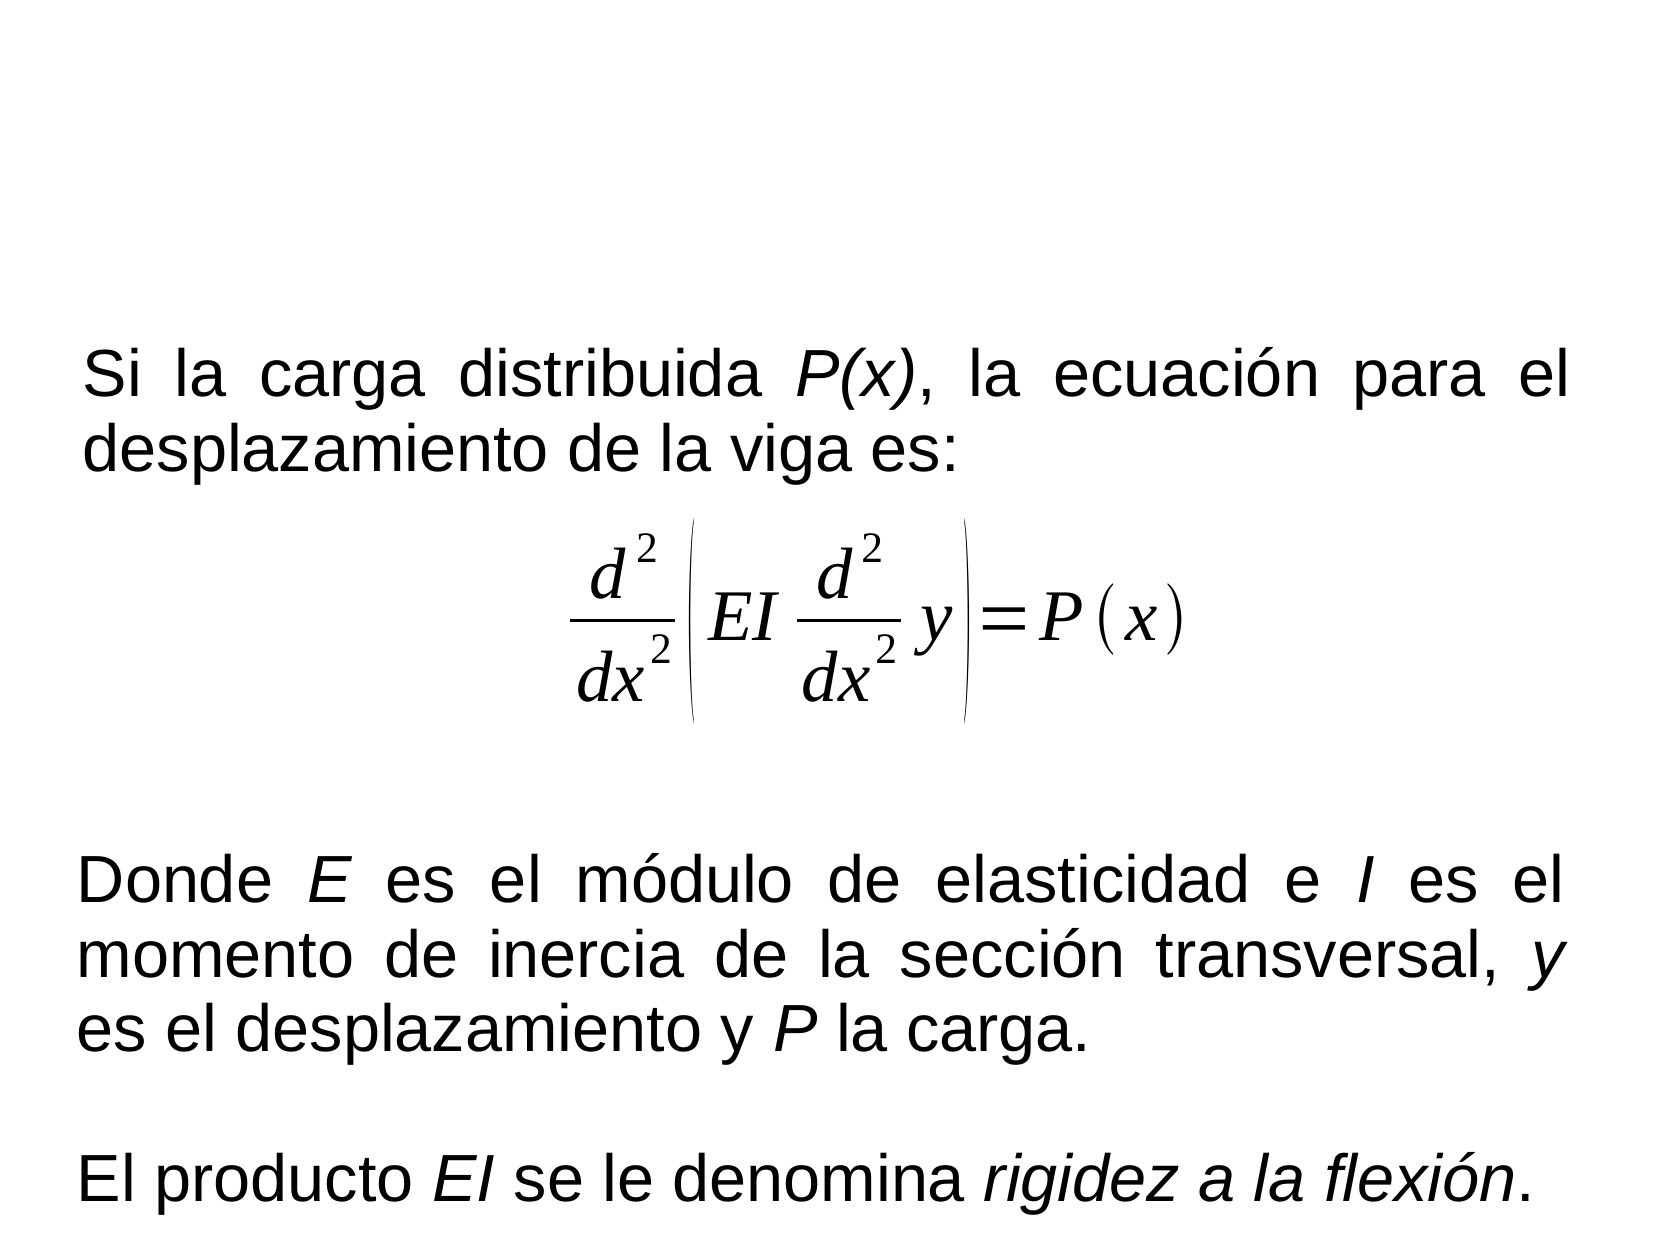

#
Si la carga distribuida P(x), la ecuación para el desplazamiento de la viga es:
Donde E es el módulo de elasticidad e I es el momento de inercia de la sección transversal, y es el desplazamiento y P la carga.
El producto EI se le denomina rigidez a la flexión.